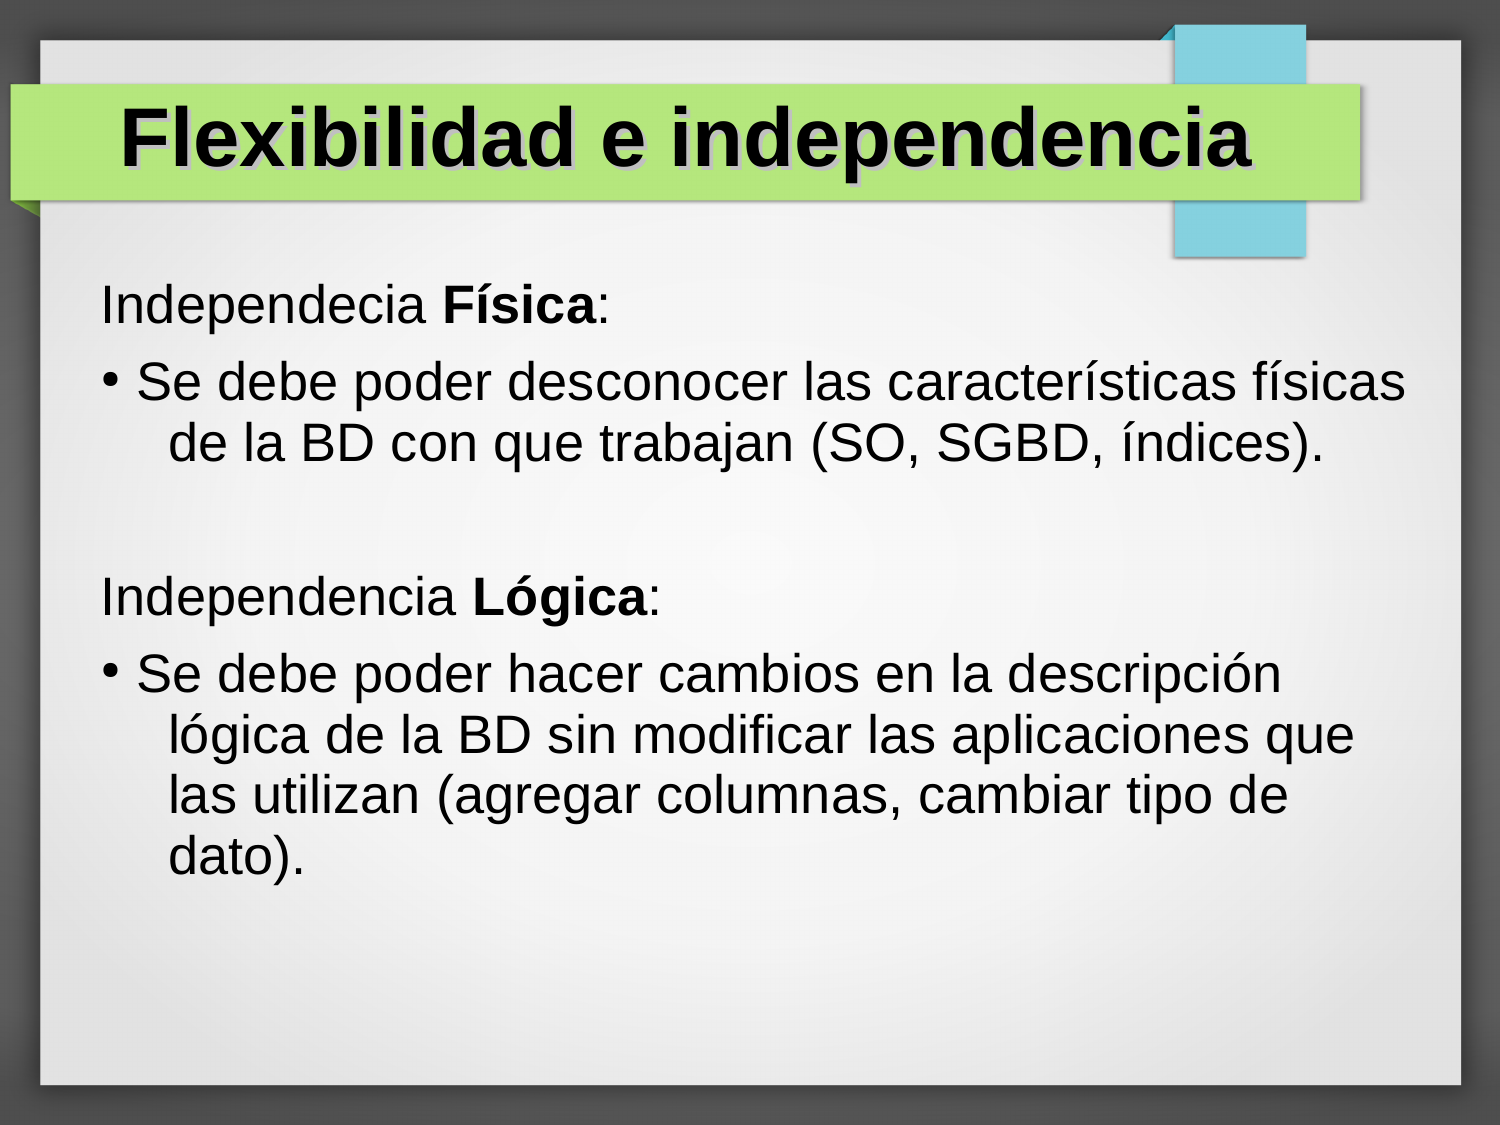

# Flexibilidad e independencia
Independecia Física:
Se debe poder desconocer las características físicas de la BD con que trabajan (SO, SGBD, índices).
Independencia Lógica:
Se debe poder hacer cambios en la descripción lógica de la BD sin modificar las aplicaciones que las utilizan (agregar columnas, cambiar tipo de dato).